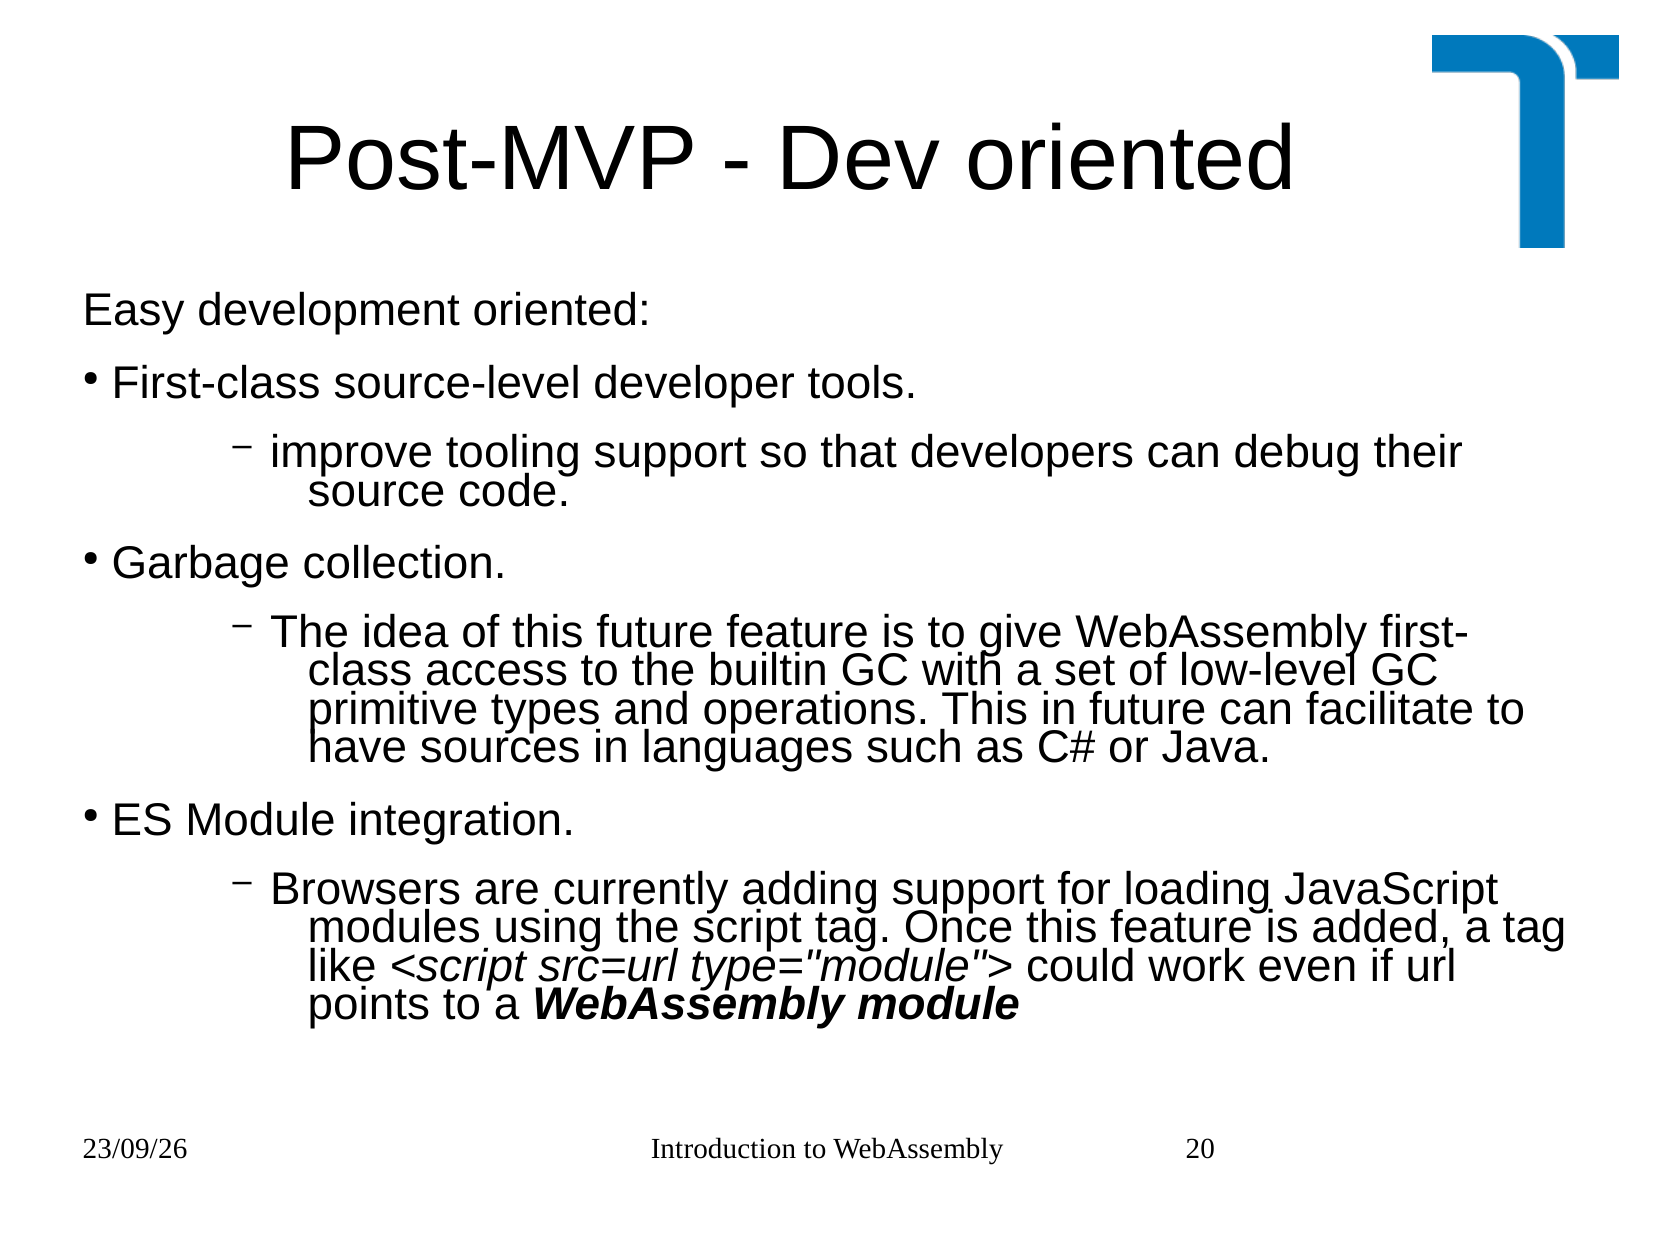

# Post-MVP - Dev oriented
Easy development oriented:
 First-class source-level developer tools.
improve tooling support so that developers can debug their source code.
 Garbage collection.
The idea of this future feature is to give WebAssembly first-class access to the builtin GC with a set of low-level GC primitive types and operations. This in future can facilitate to have sources in languages such as C# or Java.
 ES Module integration.
Browsers are currently adding support for loading JavaScript modules using the script tag. Once this feature is added, a tag like <script src=url type="module"> could work even if url points to a WebAssembly module
Introduction to WebAssembly